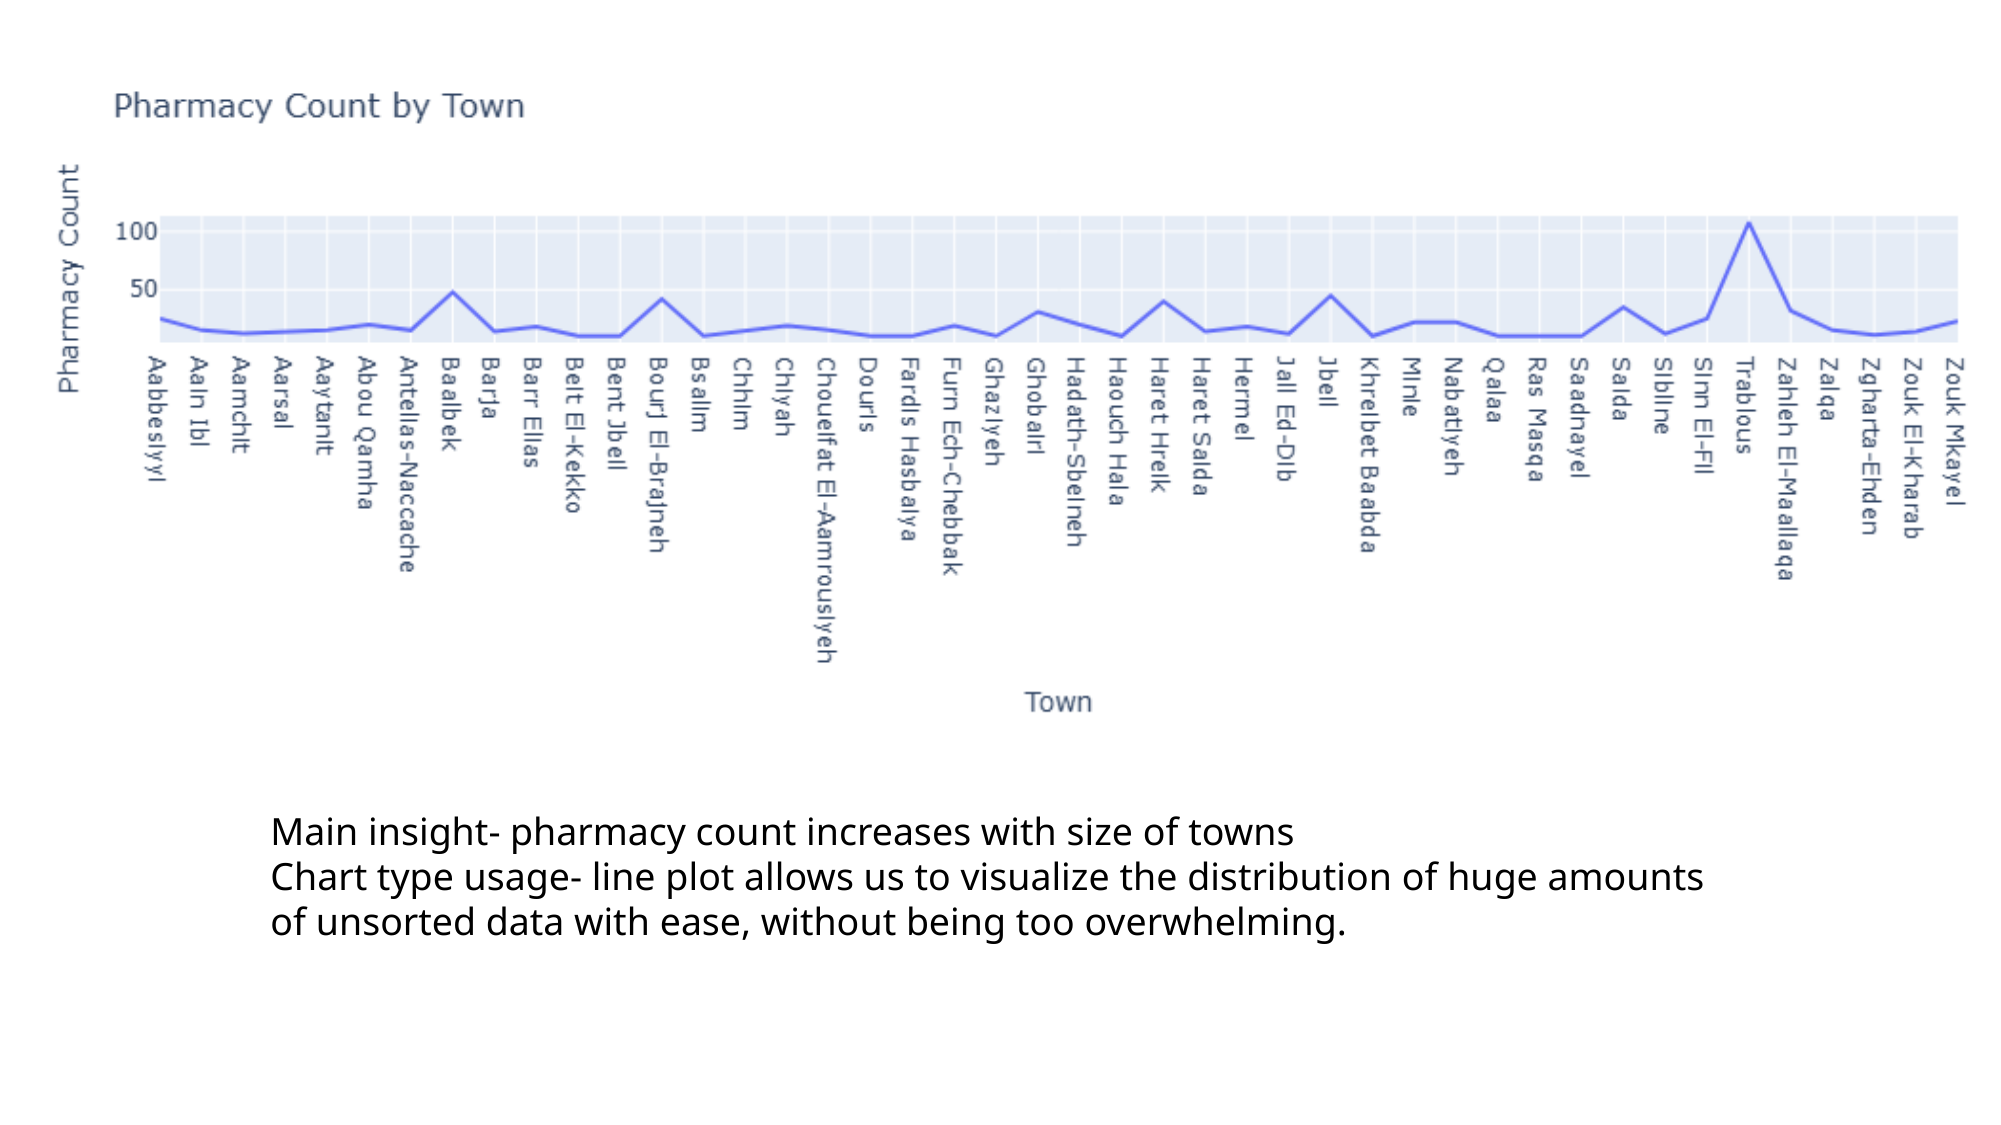

Main insight- pharmacy count increases with size of towns
Chart type usage- line plot allows us to visualize the distribution of huge amounts of unsorted data with ease, without being too overwhelming.